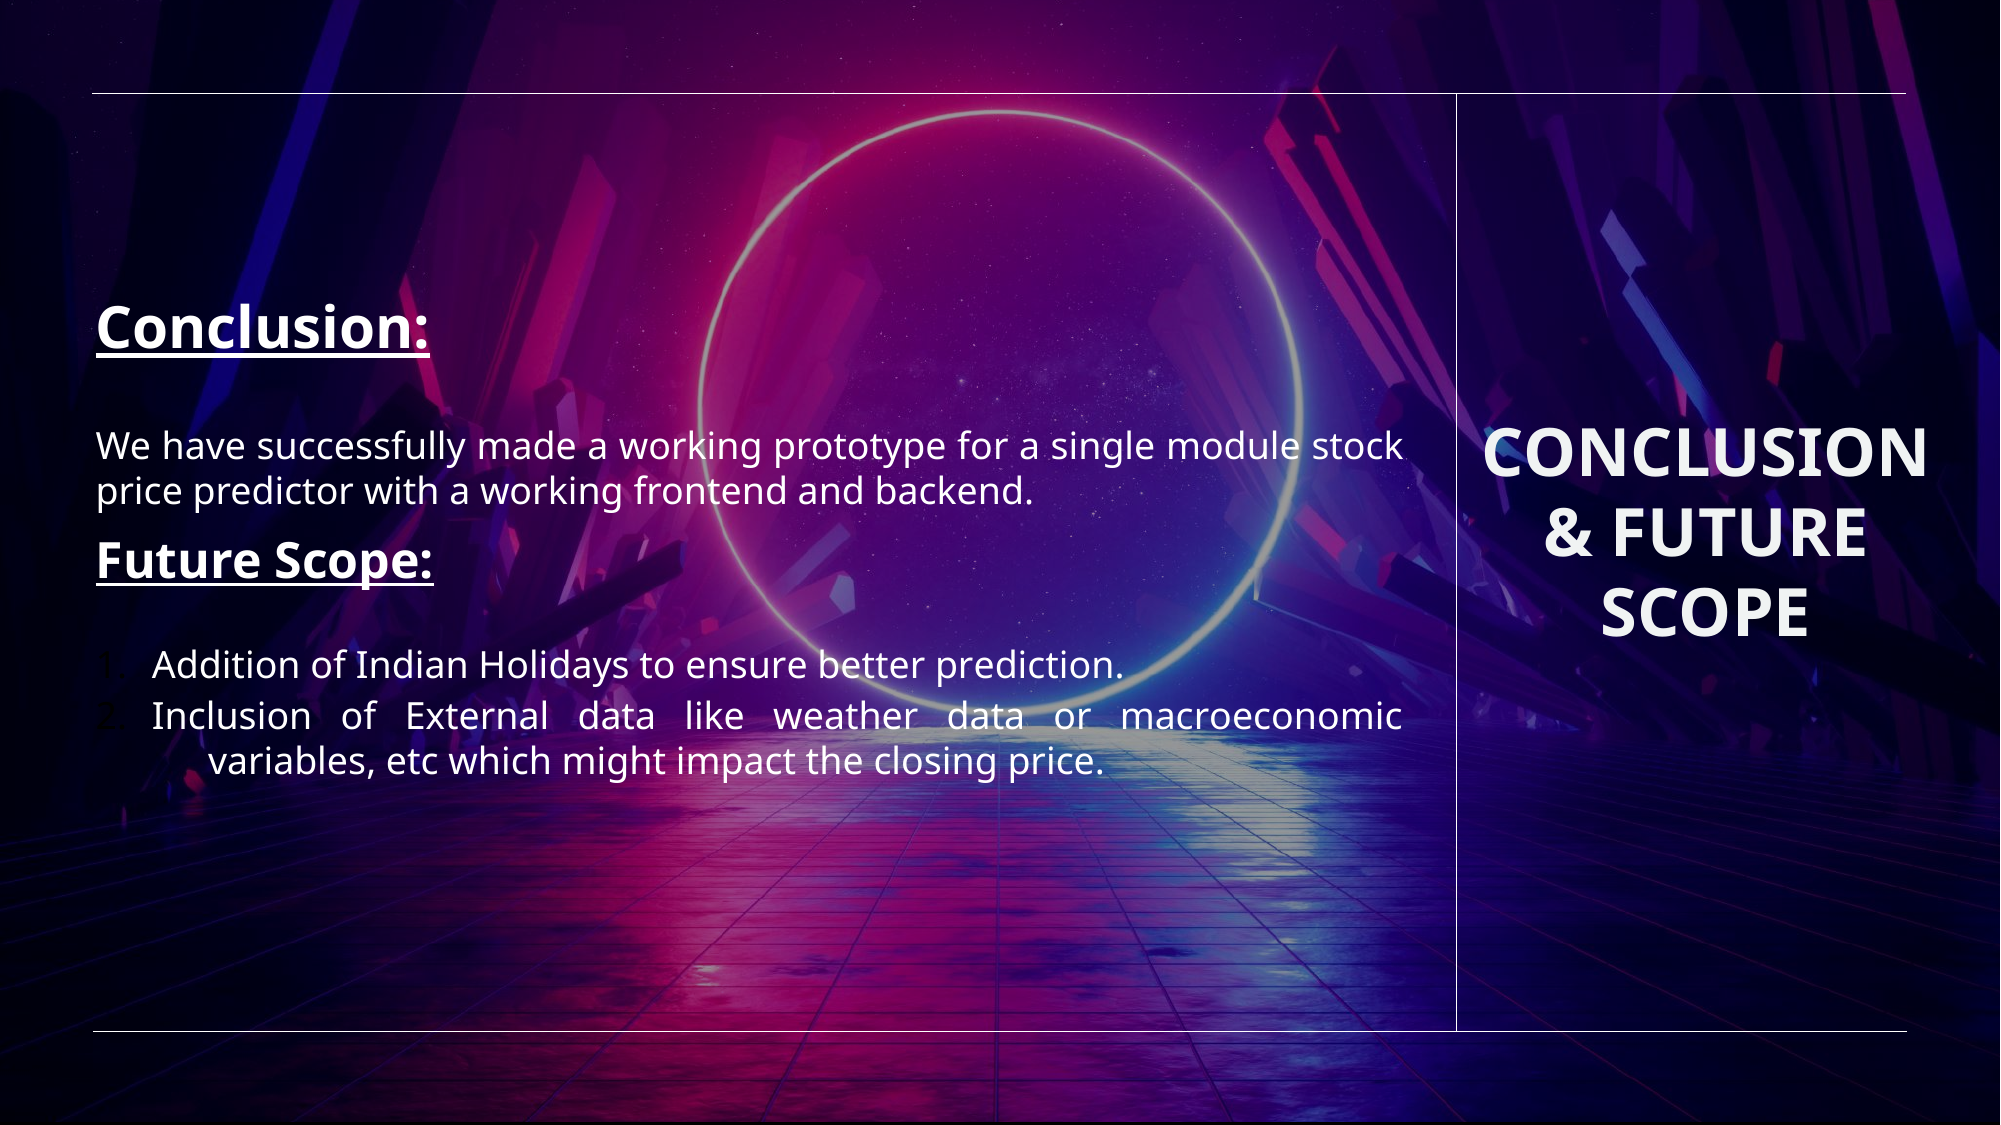

Conclusion:
We have successfully made a working prototype for a single module stock price predictor with a working frontend and backend.
Future Scope:
Addition of Indian Holidays to ensure better prediction.
Inclusion of External data like weather data or macroeconomic variables, etc which might impact the closing price.
CONCLUSION
& FUTURE SCOPE